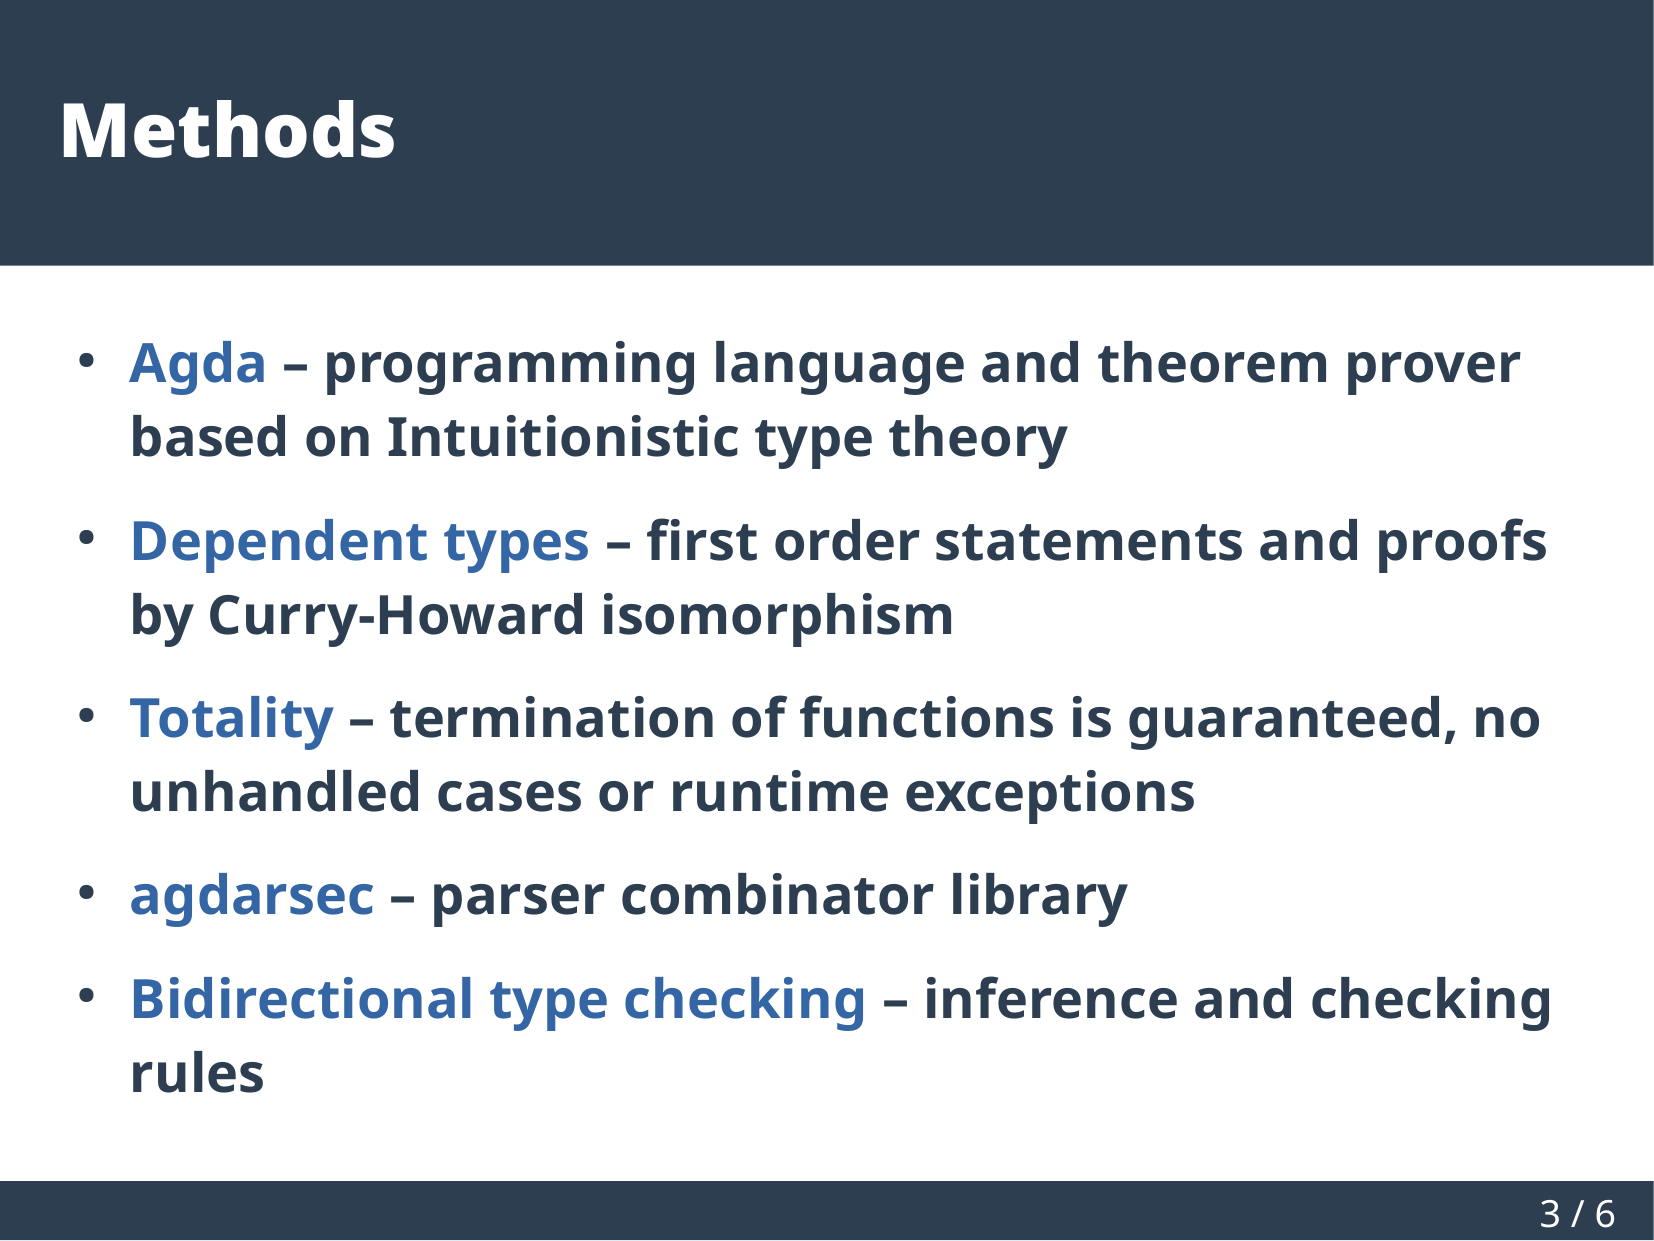

# Methods
Agda – programming language and theorem prover based on Intuitionistic type theory
Dependent types – first order statements and proofs by Curry-Howard isomorphism
Totality – termination of functions is guaranteed, no unhandled cases or runtime exceptions
agdarsec – parser combinator library
Bidirectional type checking – inference and checking rules